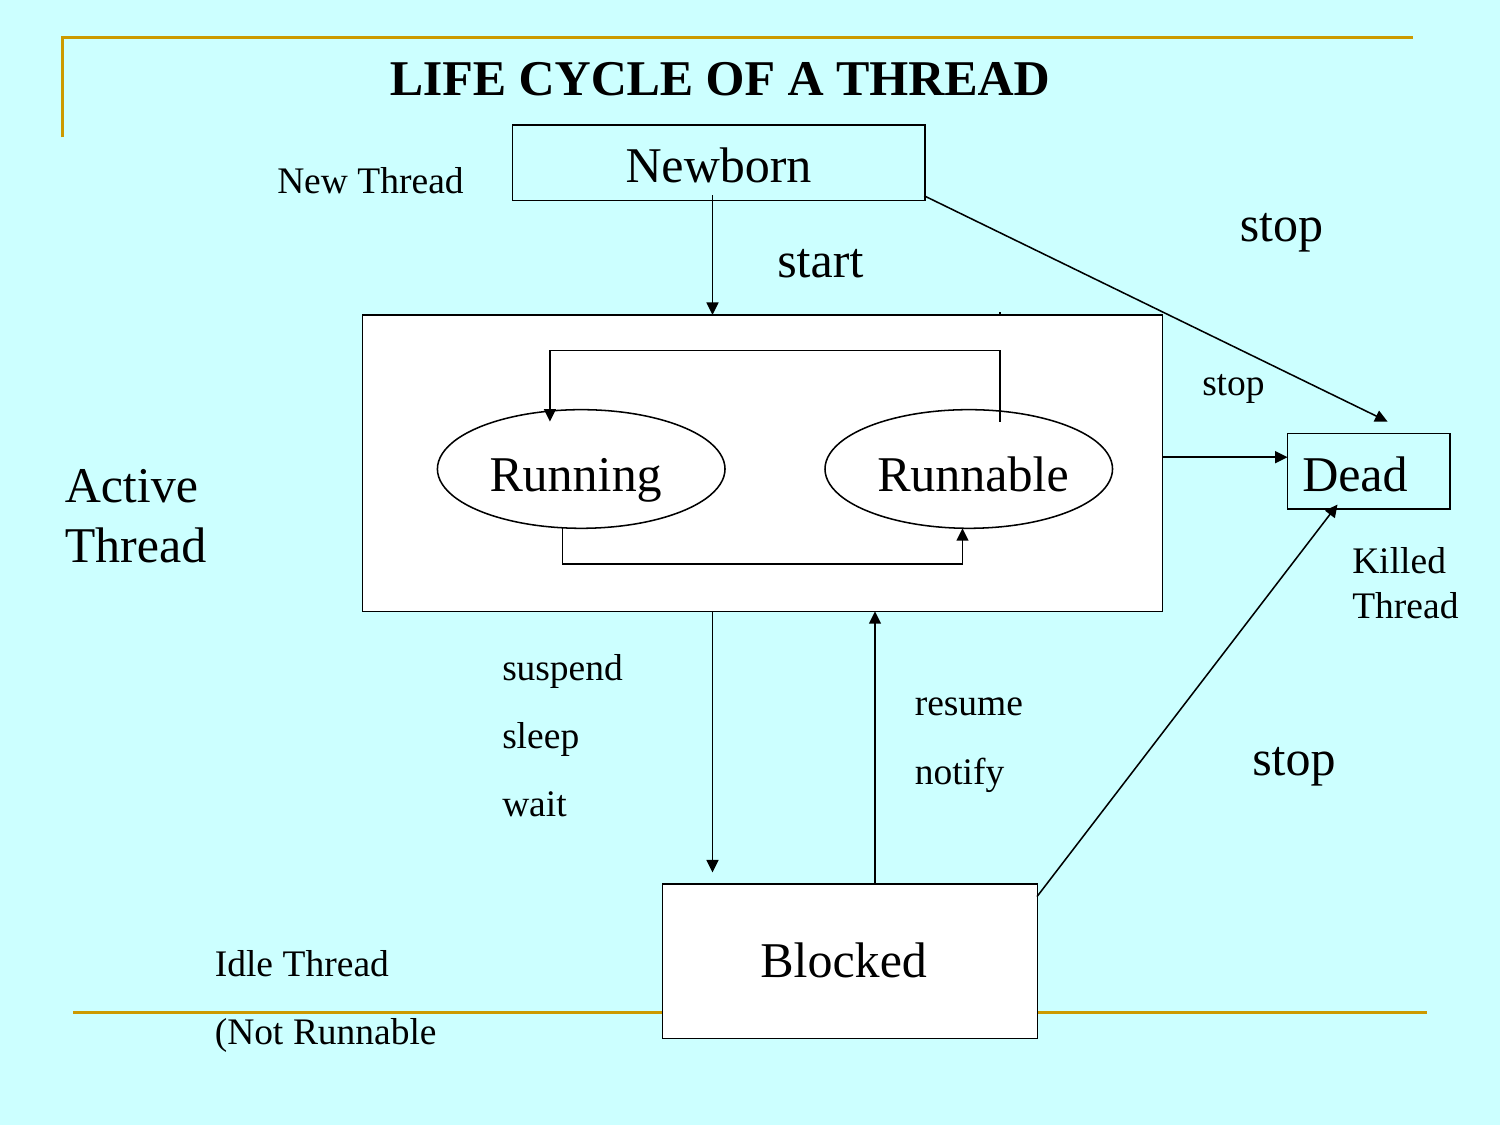

LIFE CYCLE OF A THREAD
Newborn
New Thread
stop
start
Running
Runnable
Dead
Active Thread
Killed Thread
suspend
sleep
wait
resume
notify
stop
Blocked
Idle Thread
(Not Runnable
stop
yield